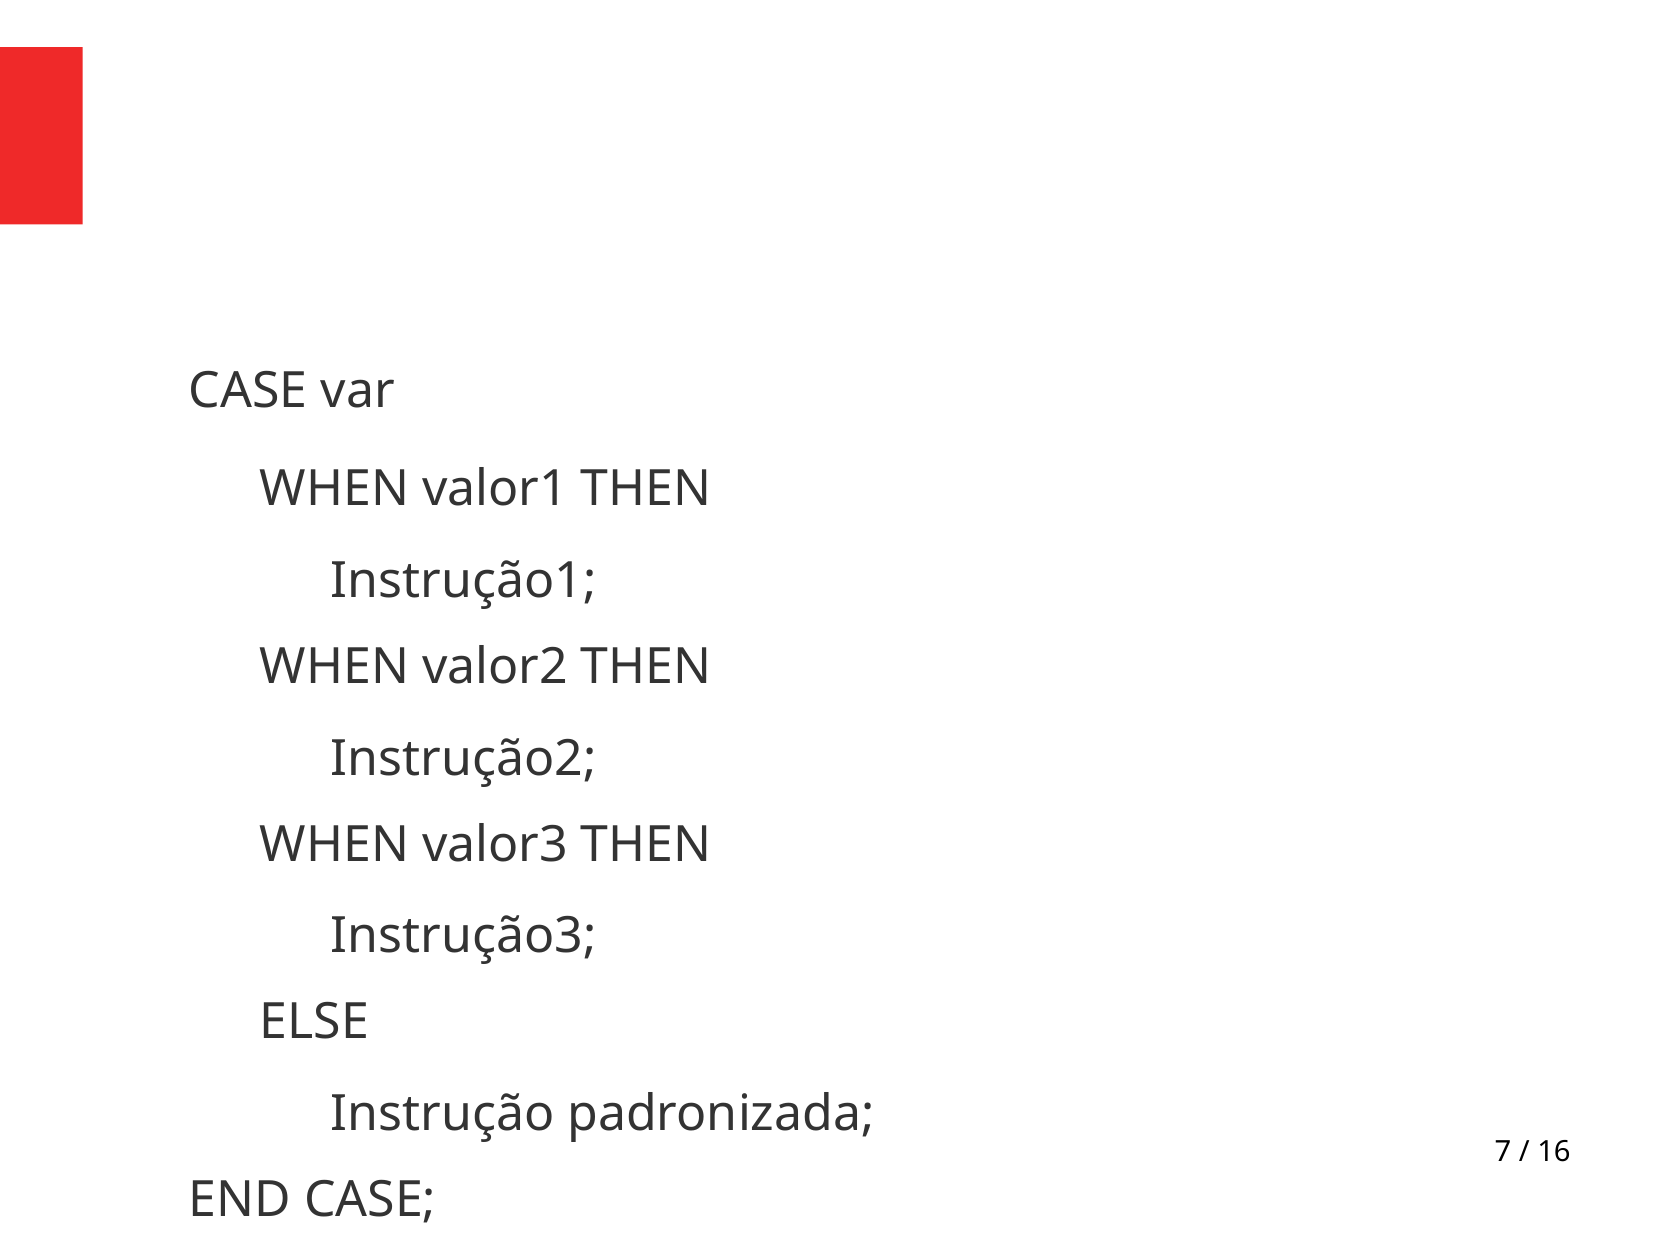

#
CASE var
WHEN valor1 THEN
Instrução1;
WHEN valor2 THEN
Instrução2;
WHEN valor3 THEN
Instrução3;
ELSE
Instrução padronizada;
END CASE;
7